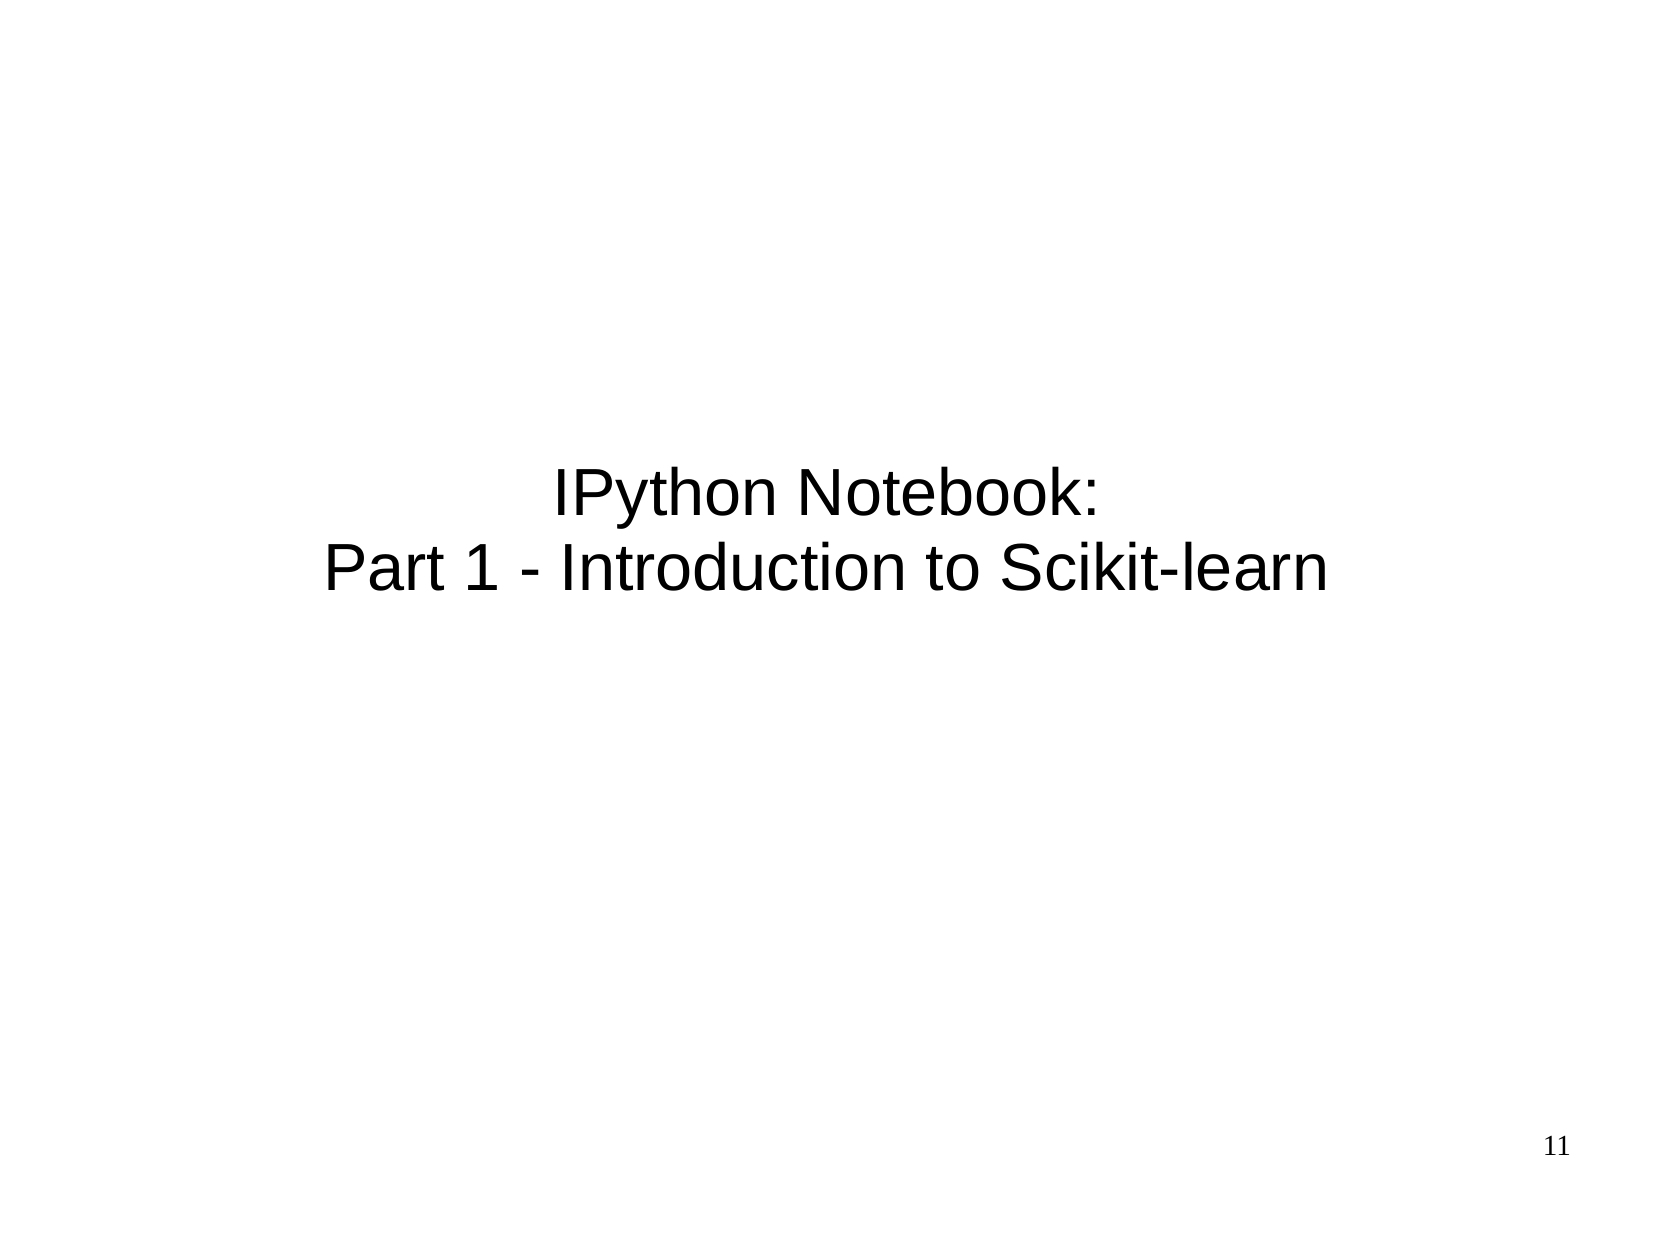

# IPython Notebook: Part 1 - Introduction to Scikit-learn
11